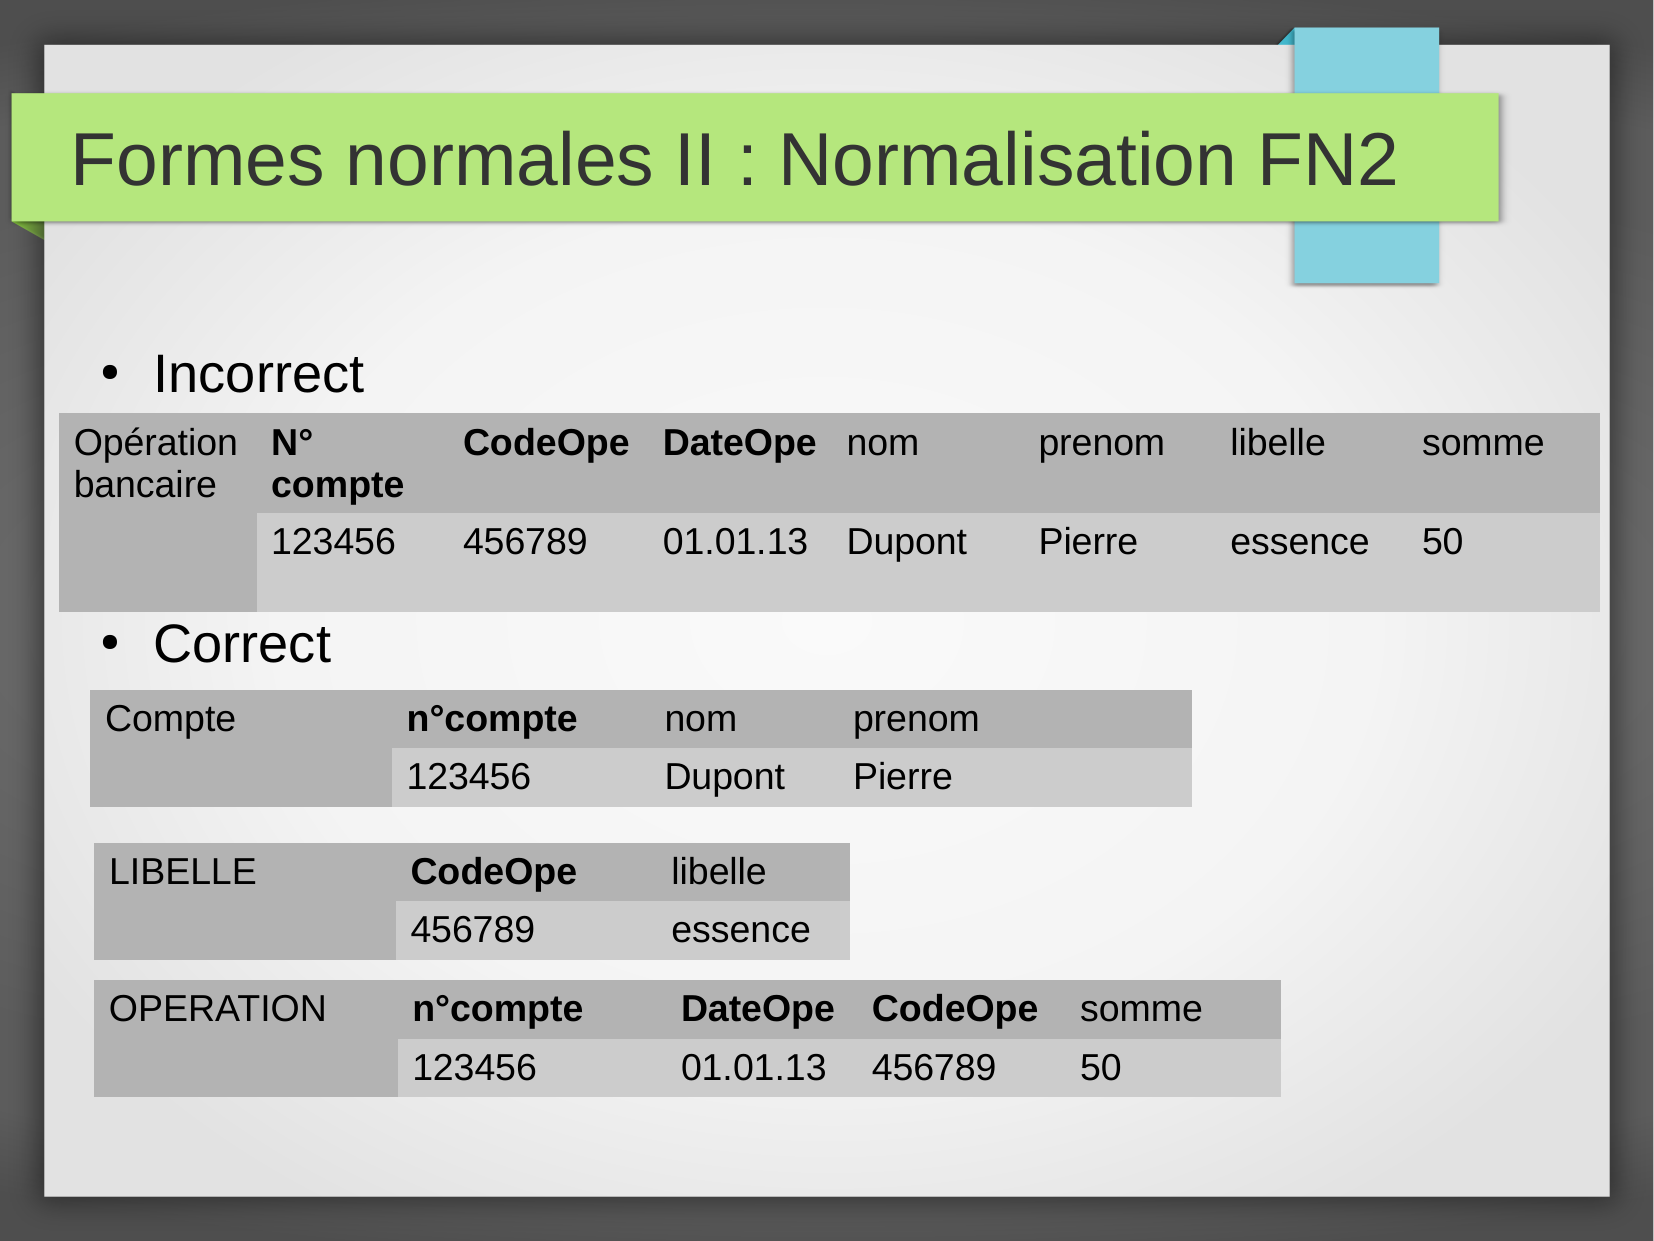

# Formes normales II : Normalisation FN2
Incorrect
Correct
| Opération bancaire | N° compte | CodeOpe | DateOpe | nom | prenom | libelle | somme |
| --- | --- | --- | --- | --- | --- | --- | --- |
| | 123456 | 456789 | 01.01.13 | Dupont | Pierre | essence | 50 |
| Compte | n°compte | nom | prenom |
| --- | --- | --- | --- |
| | 123456 | Dupont | Pierre |
| LIBELLE | CodeOpe | libelle |
| --- | --- | --- |
| | 456789 | essence |
| OPERATION | n°compte | DateOpe | CodeOpe | somme |
| --- | --- | --- | --- | --- |
| | 123456 | 01.01.13 | 456789 | 50 |